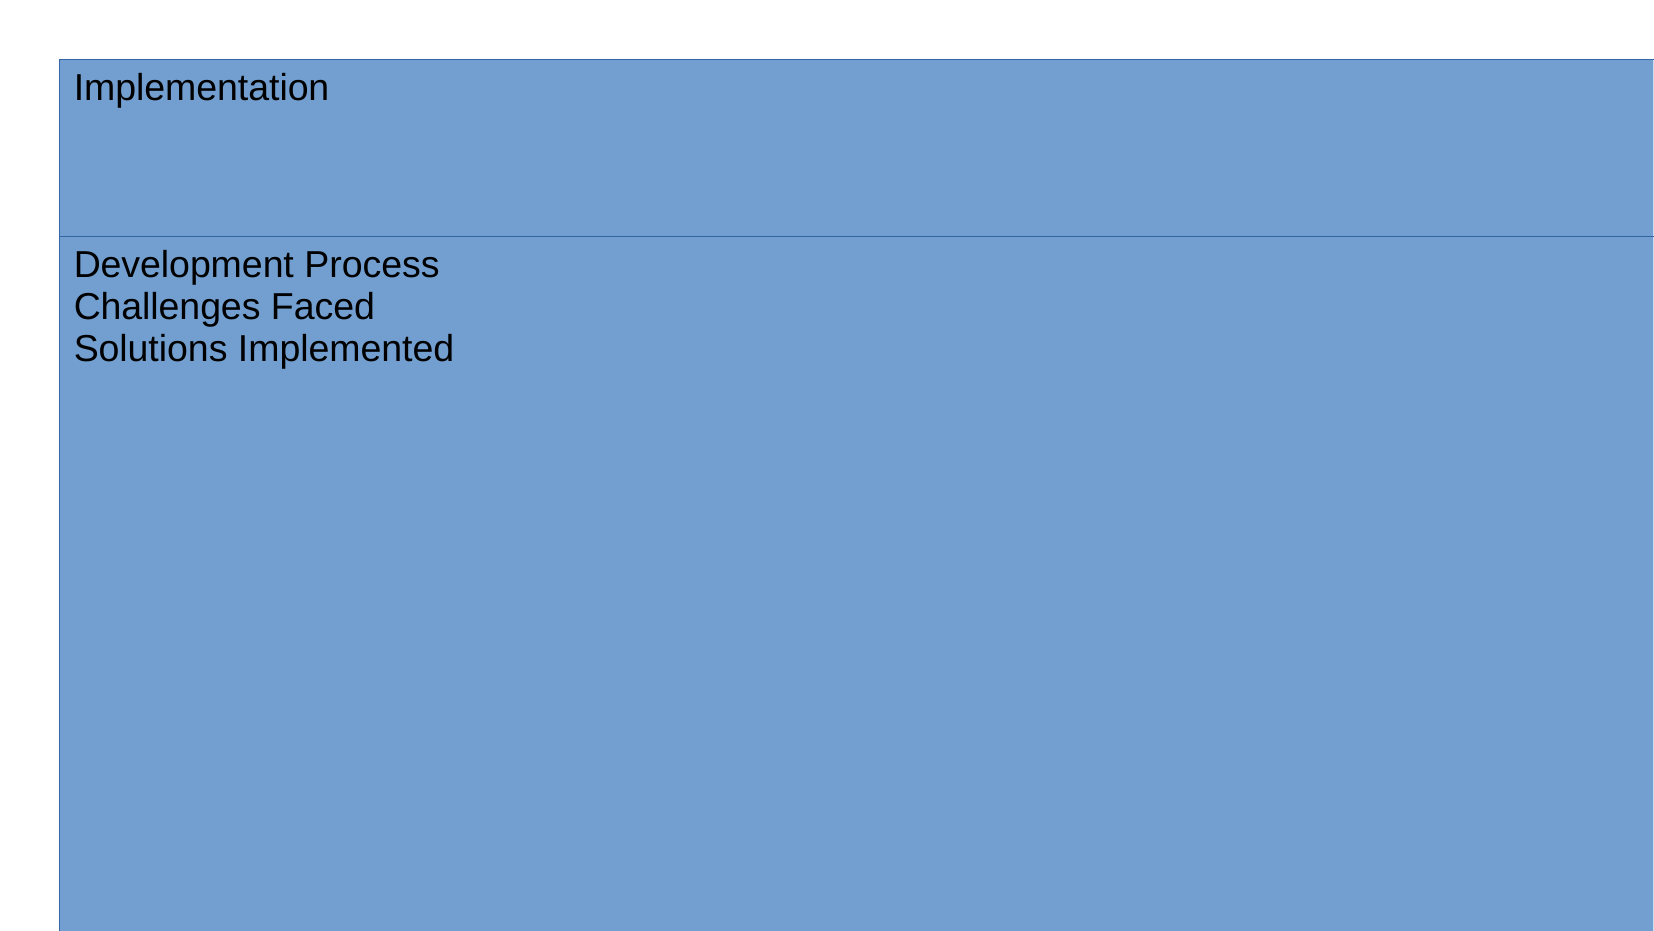

Implementation
Development Process
Challenges Faced
Solutions Implemented